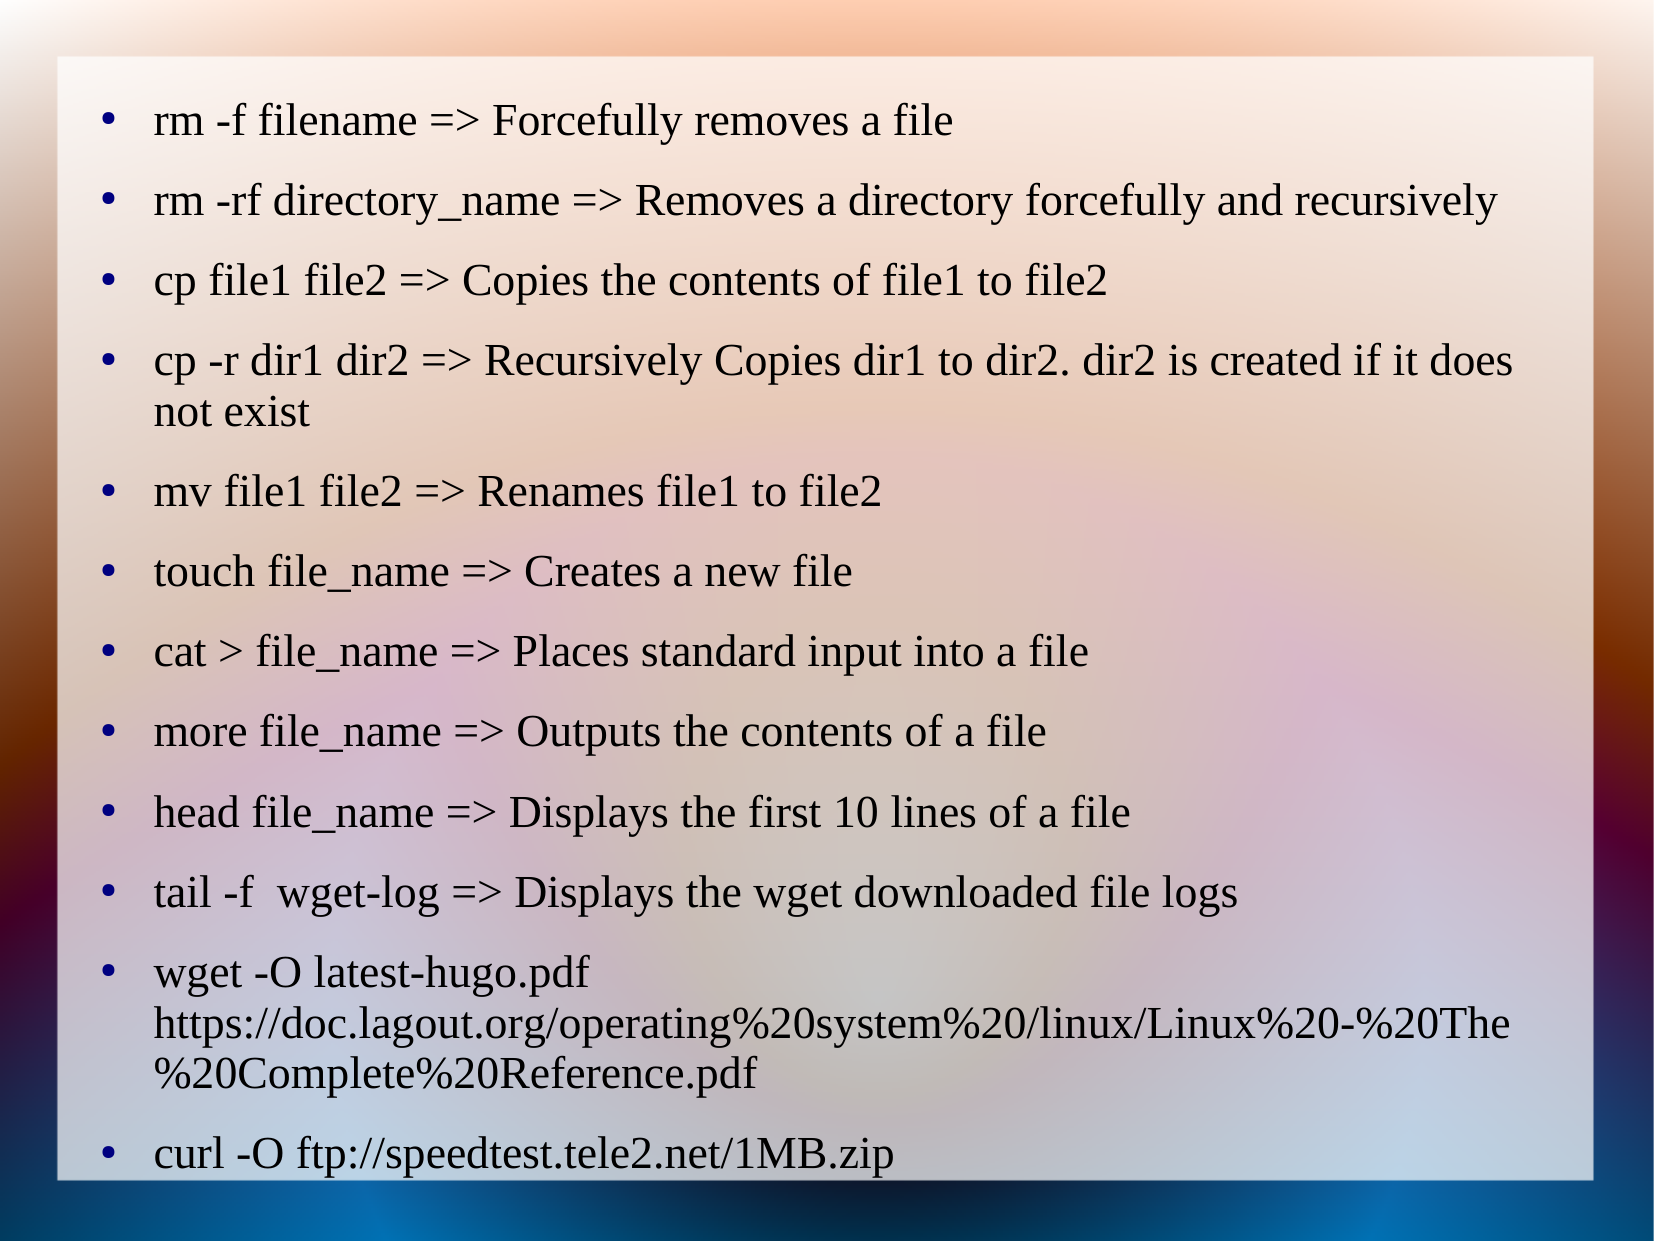

#
rm -f filename => Forcefully removes a file
rm -rf directory_name => Removes a directory forcefully and recursively
cp file1 file2 => Copies the contents of file1 to file2
cp -r dir1 dir2 => Recursively Copies dir1 to dir2. dir2 is created if it does not exist
mv file1 file2 => Renames file1 to file2
touch file_name => Creates a new file
cat > file_name => Places standard input into a file
more file_name => Outputs the contents of a file
head file_name => Displays the first 10 lines of a file
tail -f wget-log => Displays the wget downloaded file logs
wget -O latest-hugo.pdf https://doc.lagout.org/operating%20system%20/linux/Linux%20-%20The%20Complete%20Reference.pdf
curl -O ftp://speedtest.tele2.net/1MB.zip